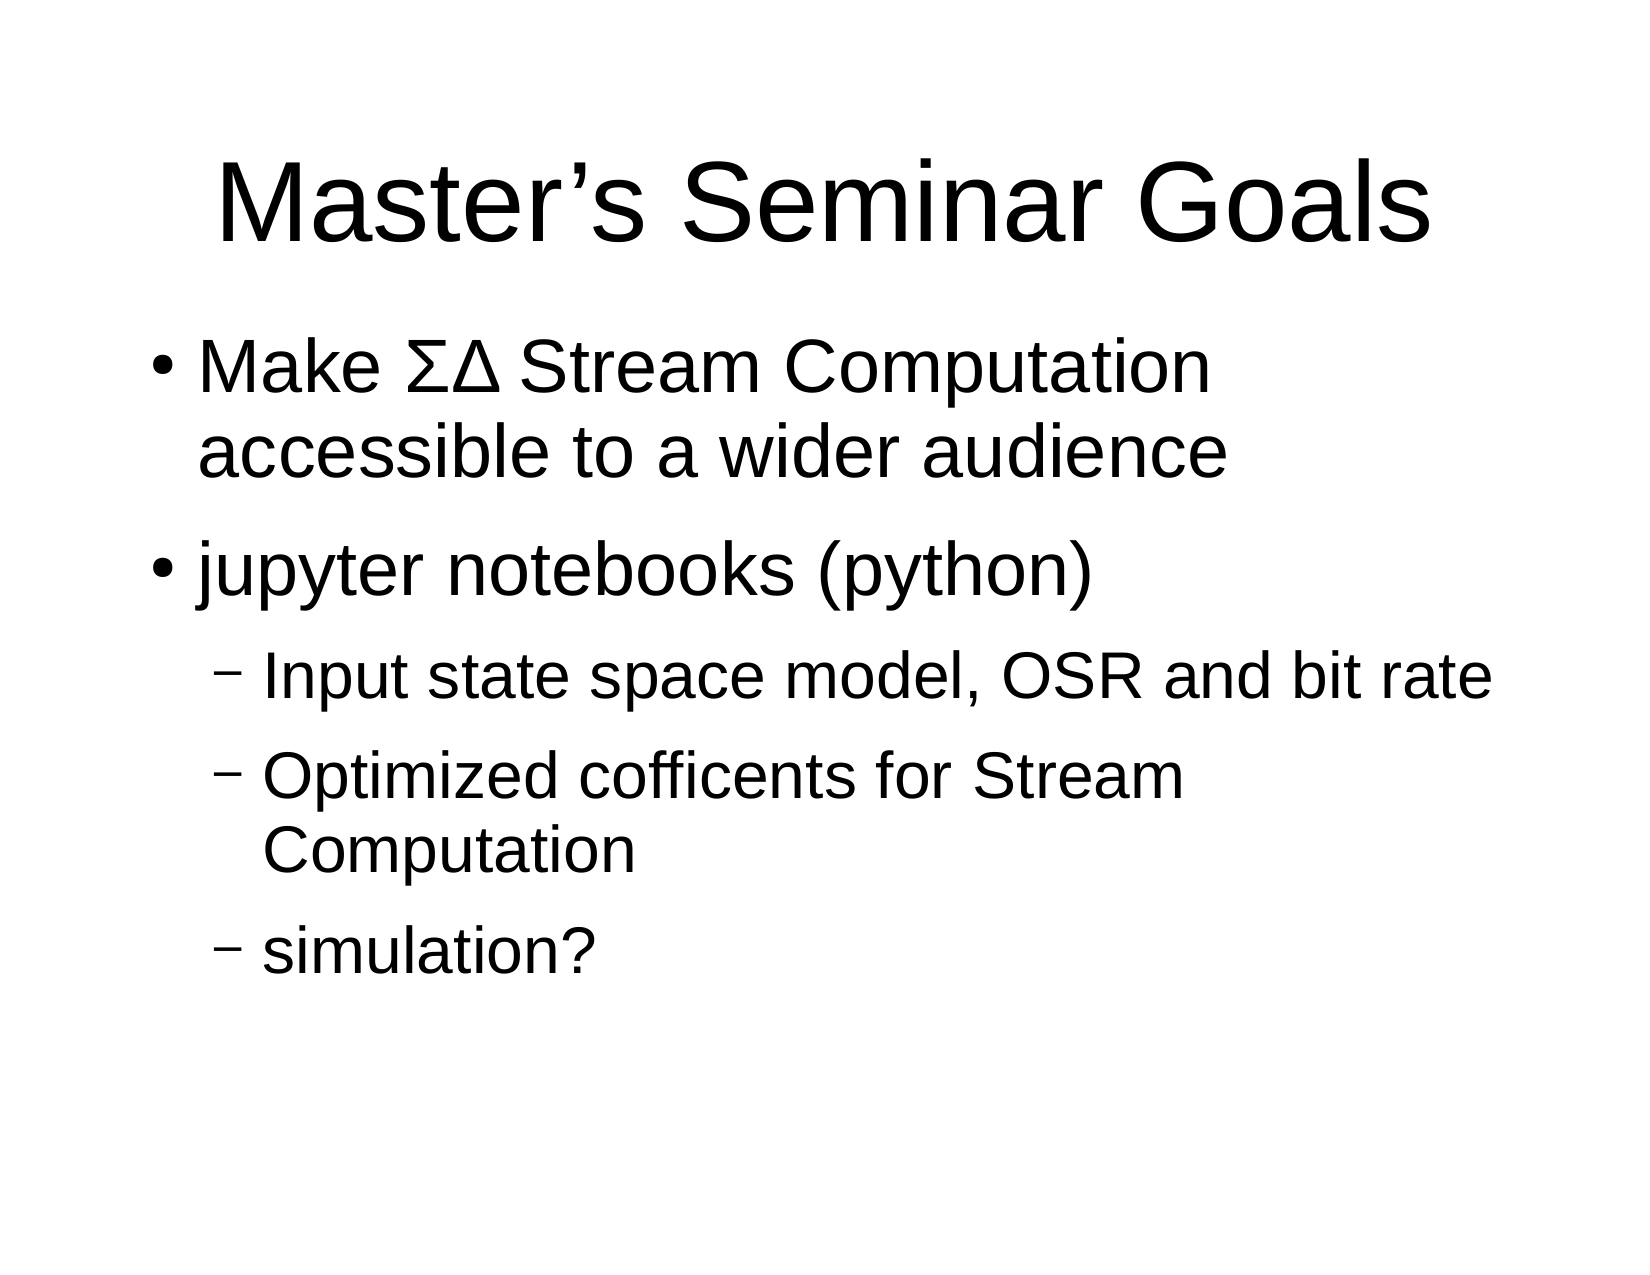

# Master’s Seminar Goals
Make ΣΔ Stream Computation accessible to a wider audience
jupyter notebooks (python)
Input state space model, OSR and bit rate
Optimized cofficents for Stream Computation
simulation?